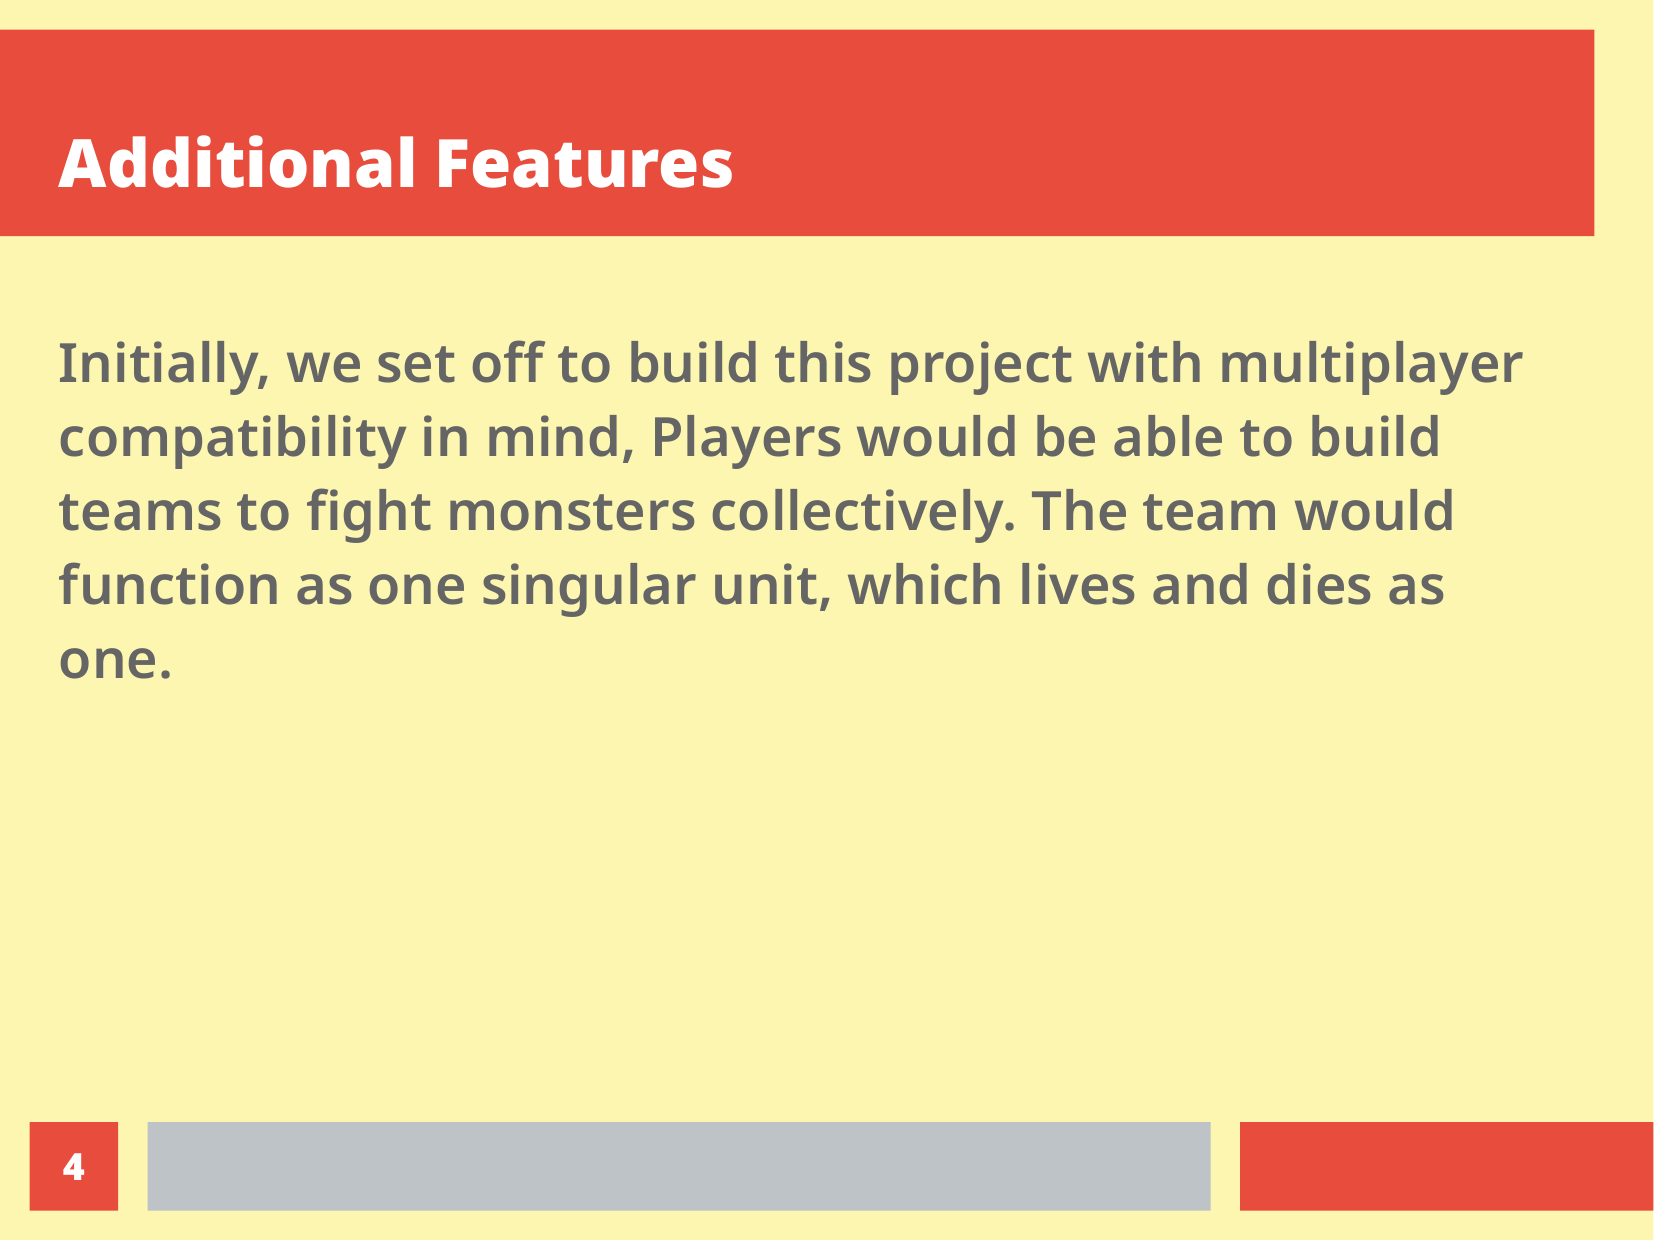

# Additional Features
Initially, we set off to build this project with multiplayer compatibility in mind, Players would be able to build teams to fight monsters collectively. The team would function as one singular unit, which lives and dies as one.
4